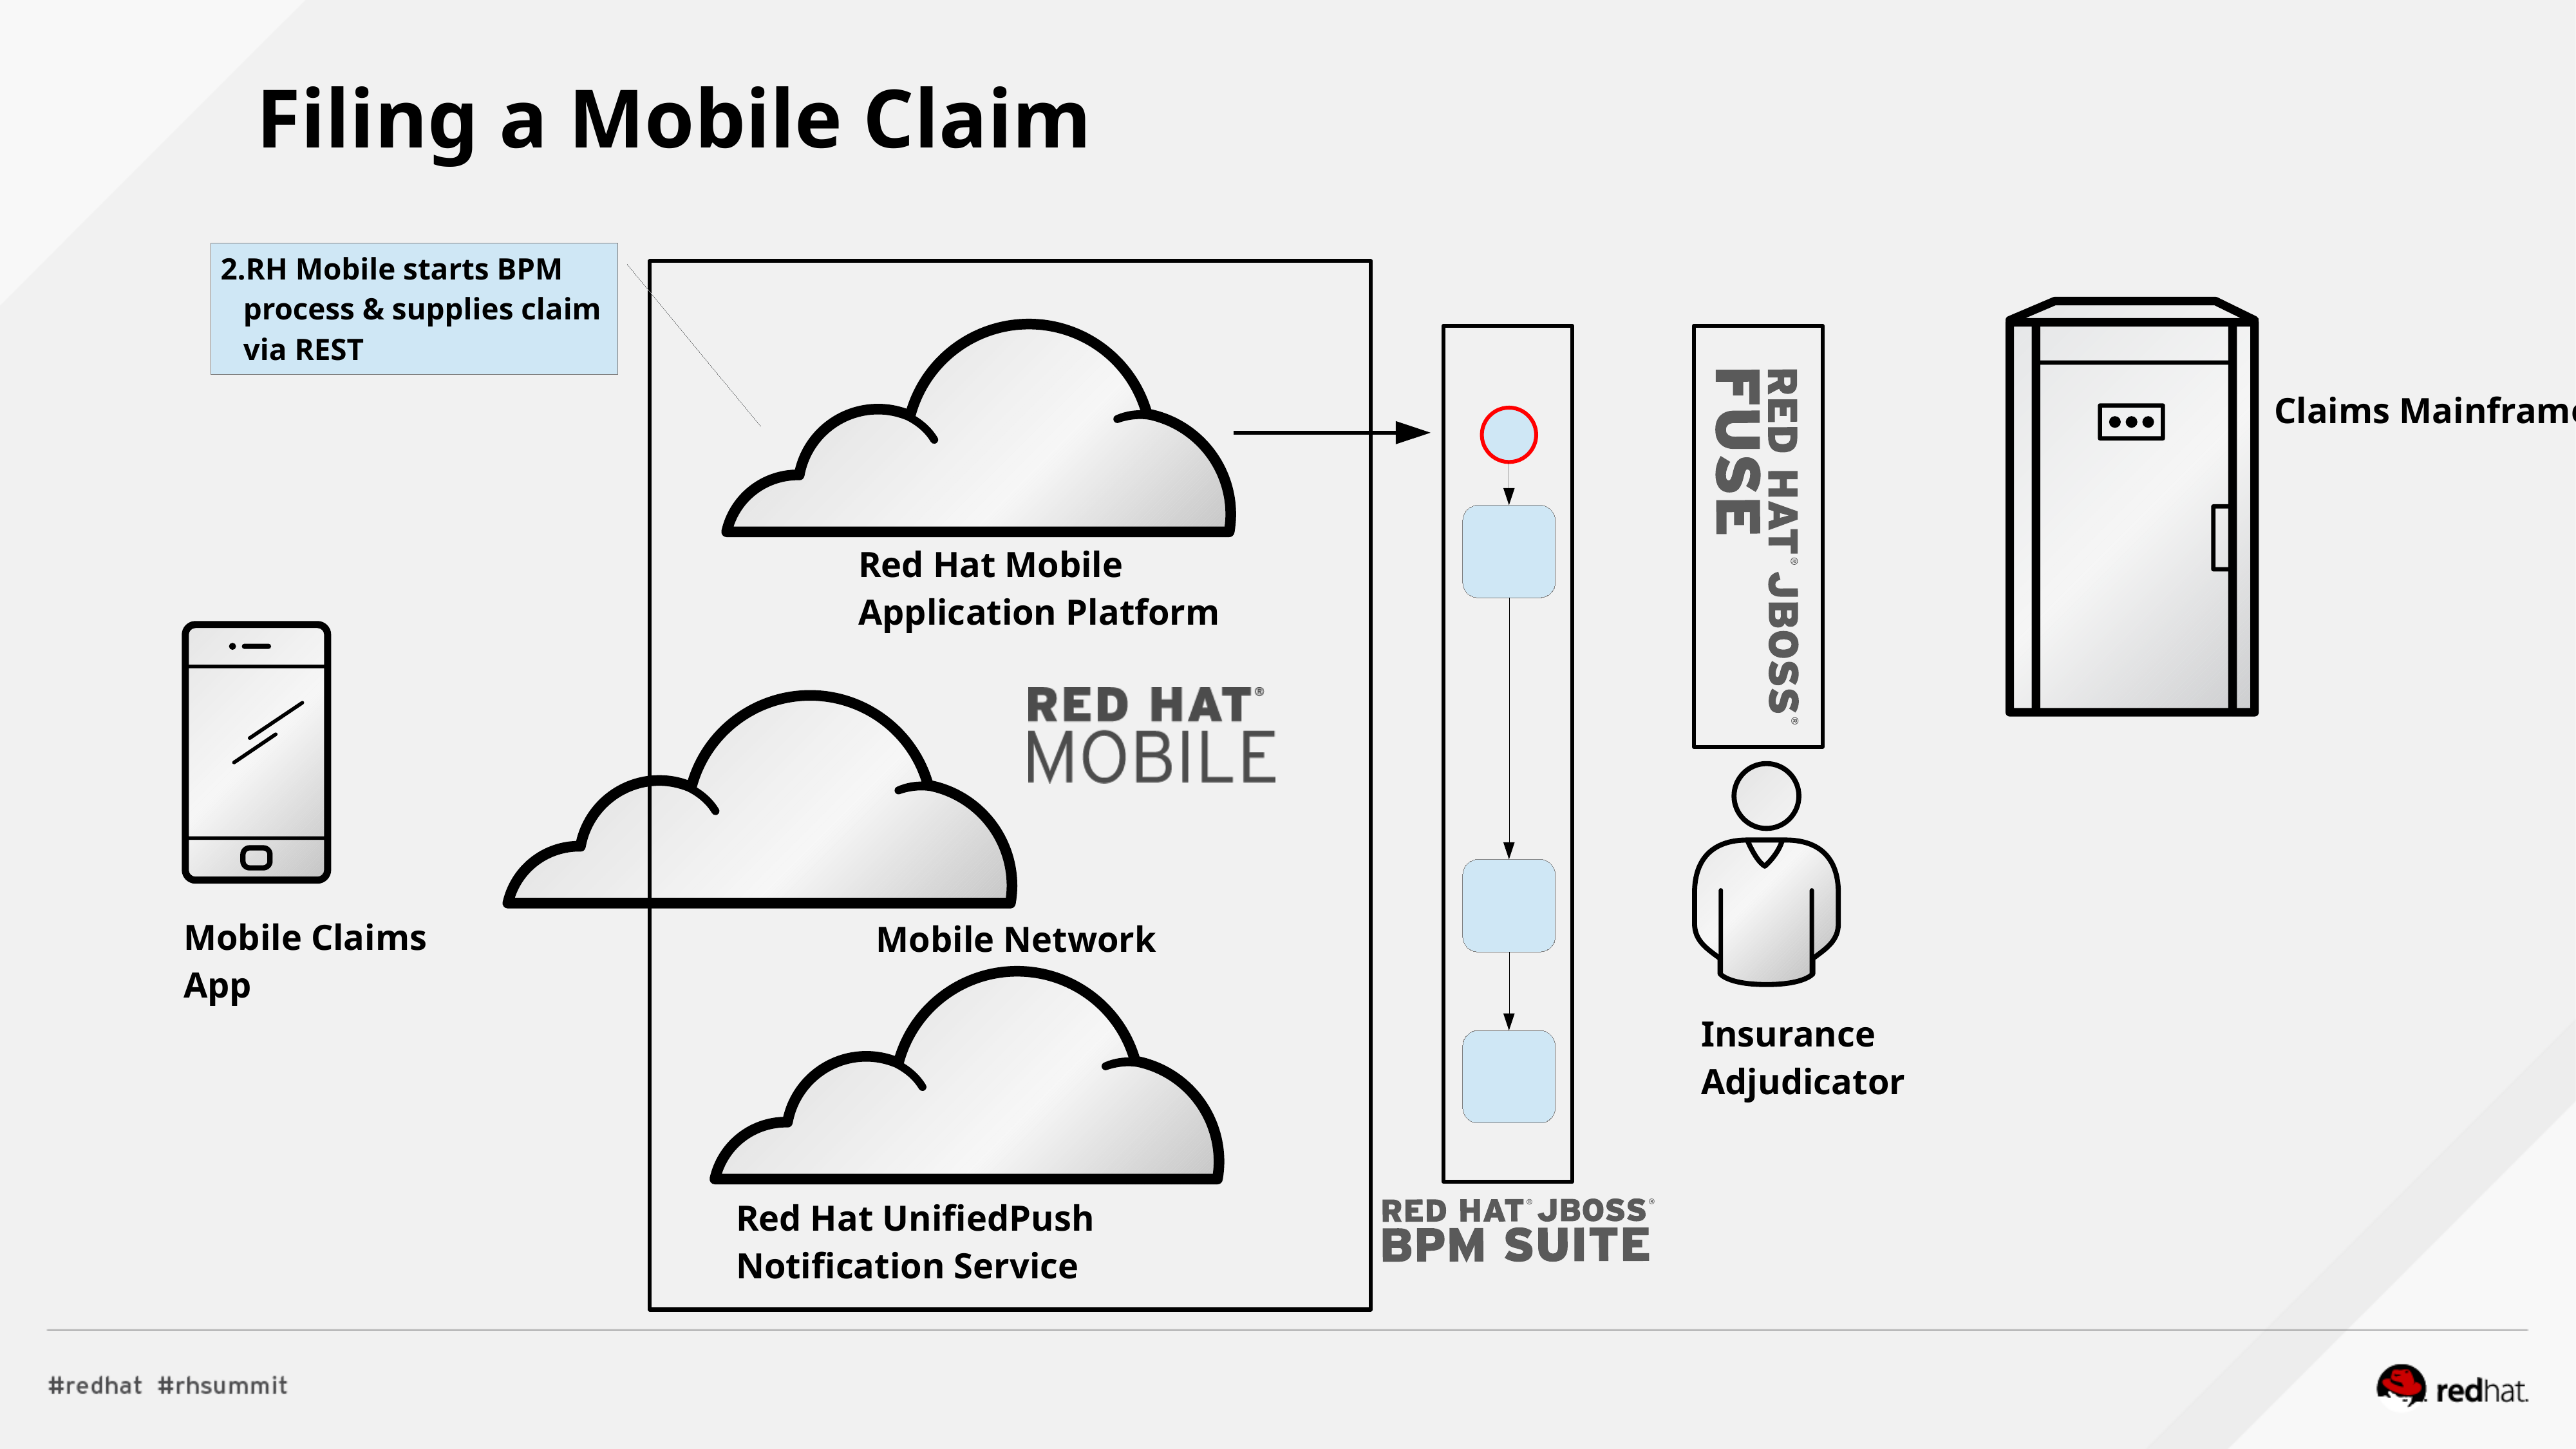

# Filing a Mobile Claim
RH Mobile starts BPM process & supplies claim via REST
Claims Mainframe
Red Hat Mobile Application Platform
Mobile Claims App
Mobile Network
Insurance Adjudicator
Red Hat UnifiedPush Notification Service